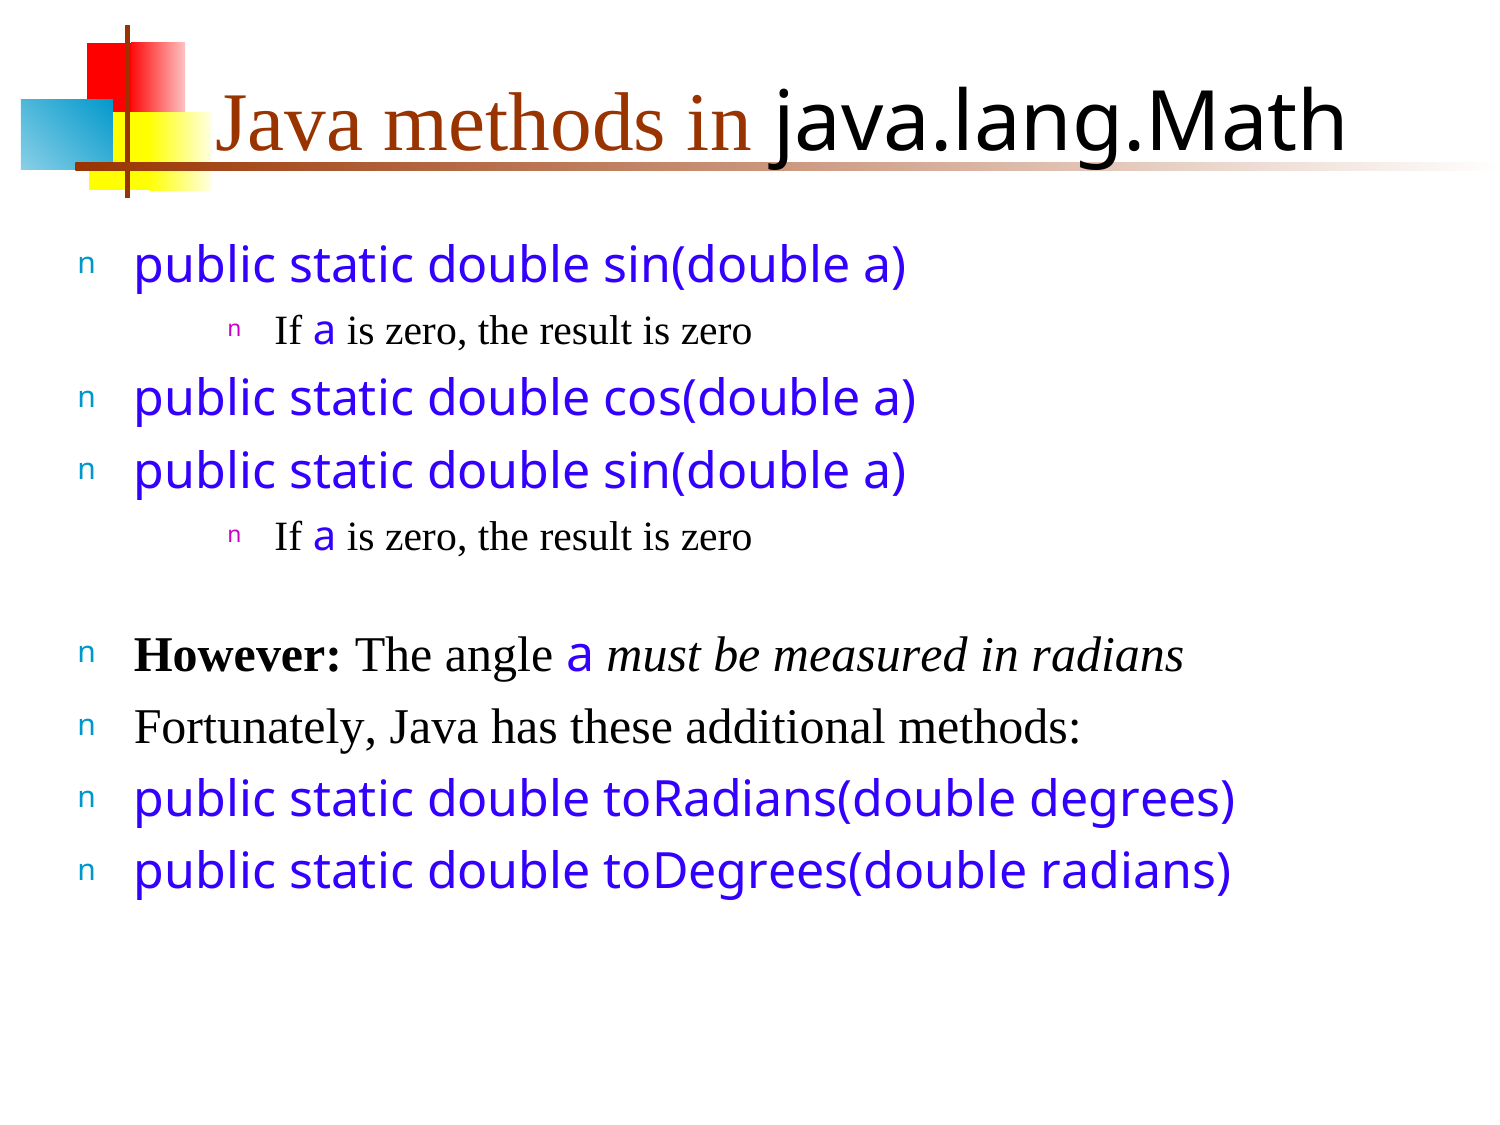

# Java methods in java.lang.Math
public static double sin(double a)
If a is zero, the result is zero
public static double cos(double a)
public static double sin(double a)
If a is zero, the result is zero
However: The angle a must be measured in radians
Fortunately, Java has these additional methods:
public static double toRadians(double degrees)
public static double toDegrees(double radians)